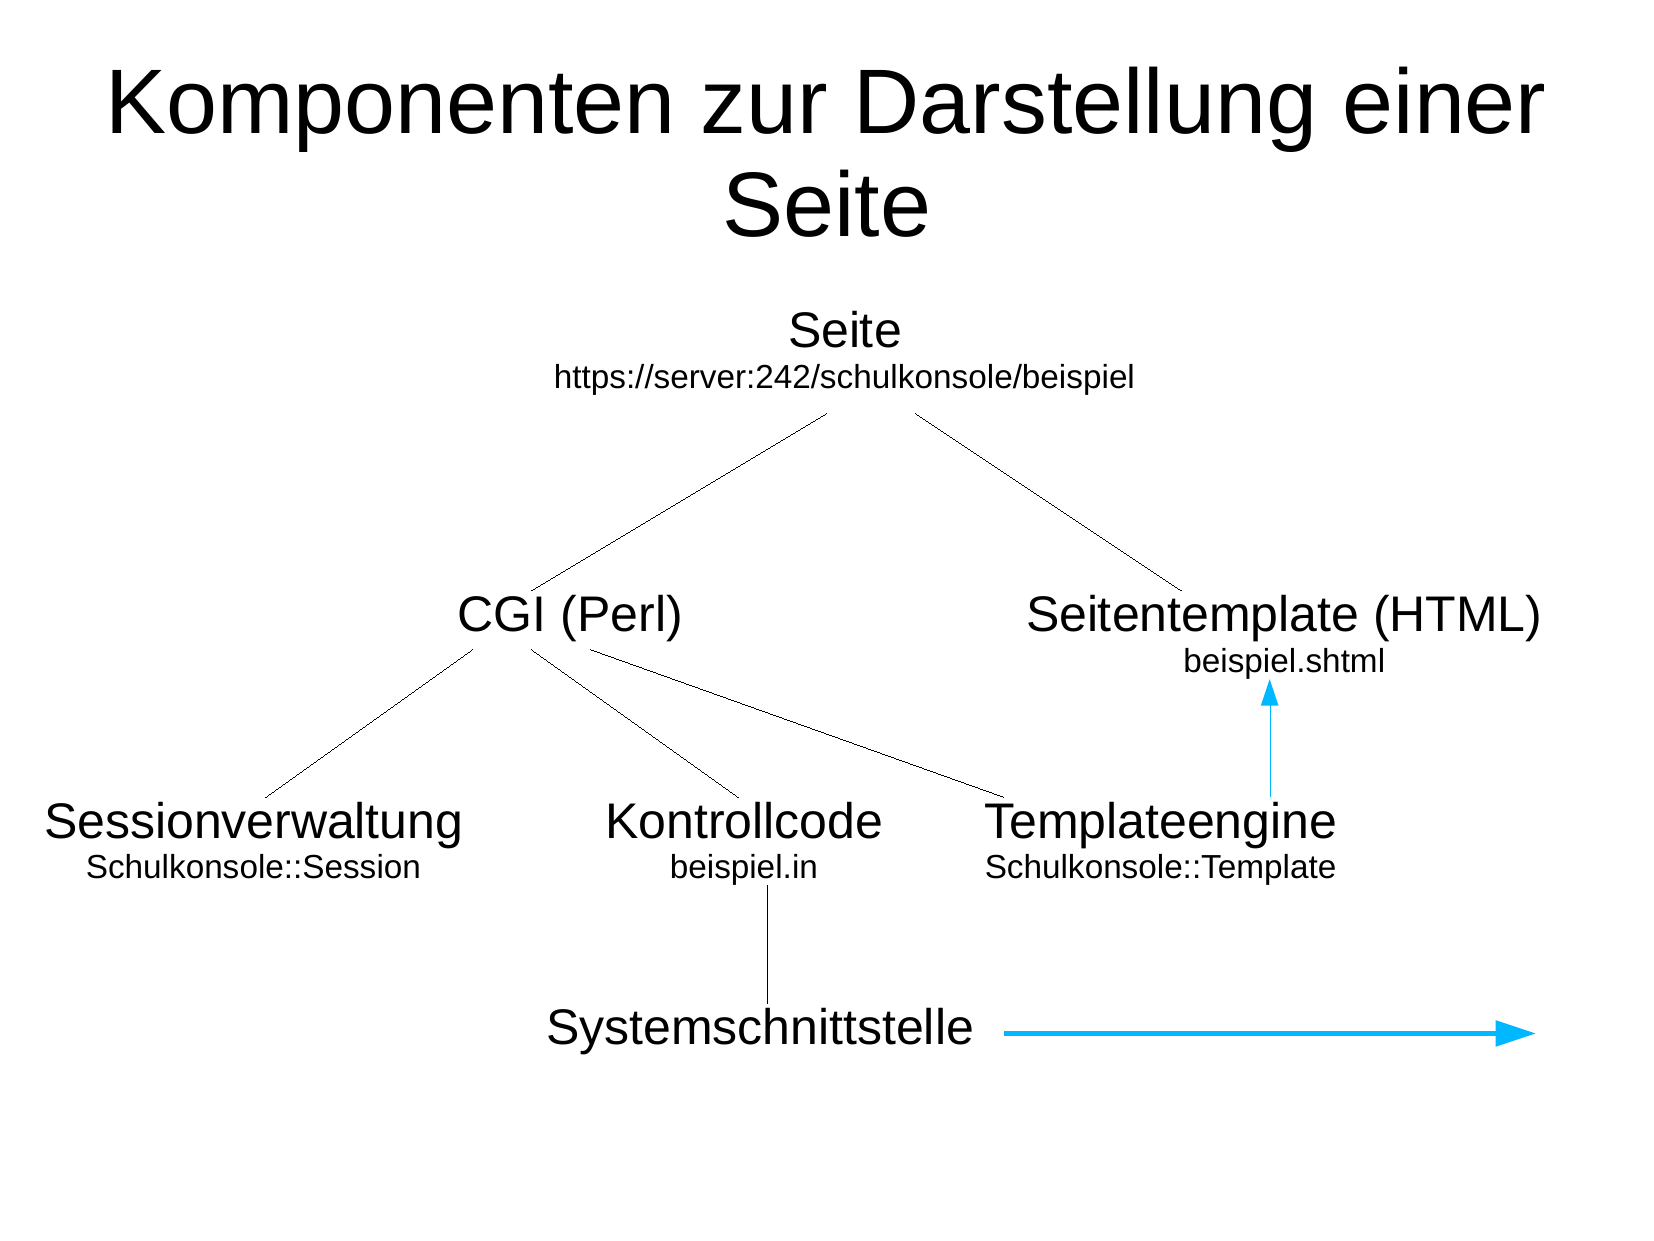

# Komponenten zur Darstellung einer Seite
Seite
https://server:242/schulkonsole/beispiel
CGI (Perl)
Seitentemplate (HTML)
beispiel.shtml
Sessionverwaltung
Schulkonsole::Session
Kontrollcode
beispiel.in
Templateengine
Schulkonsole::Template
Systemschnittstelle